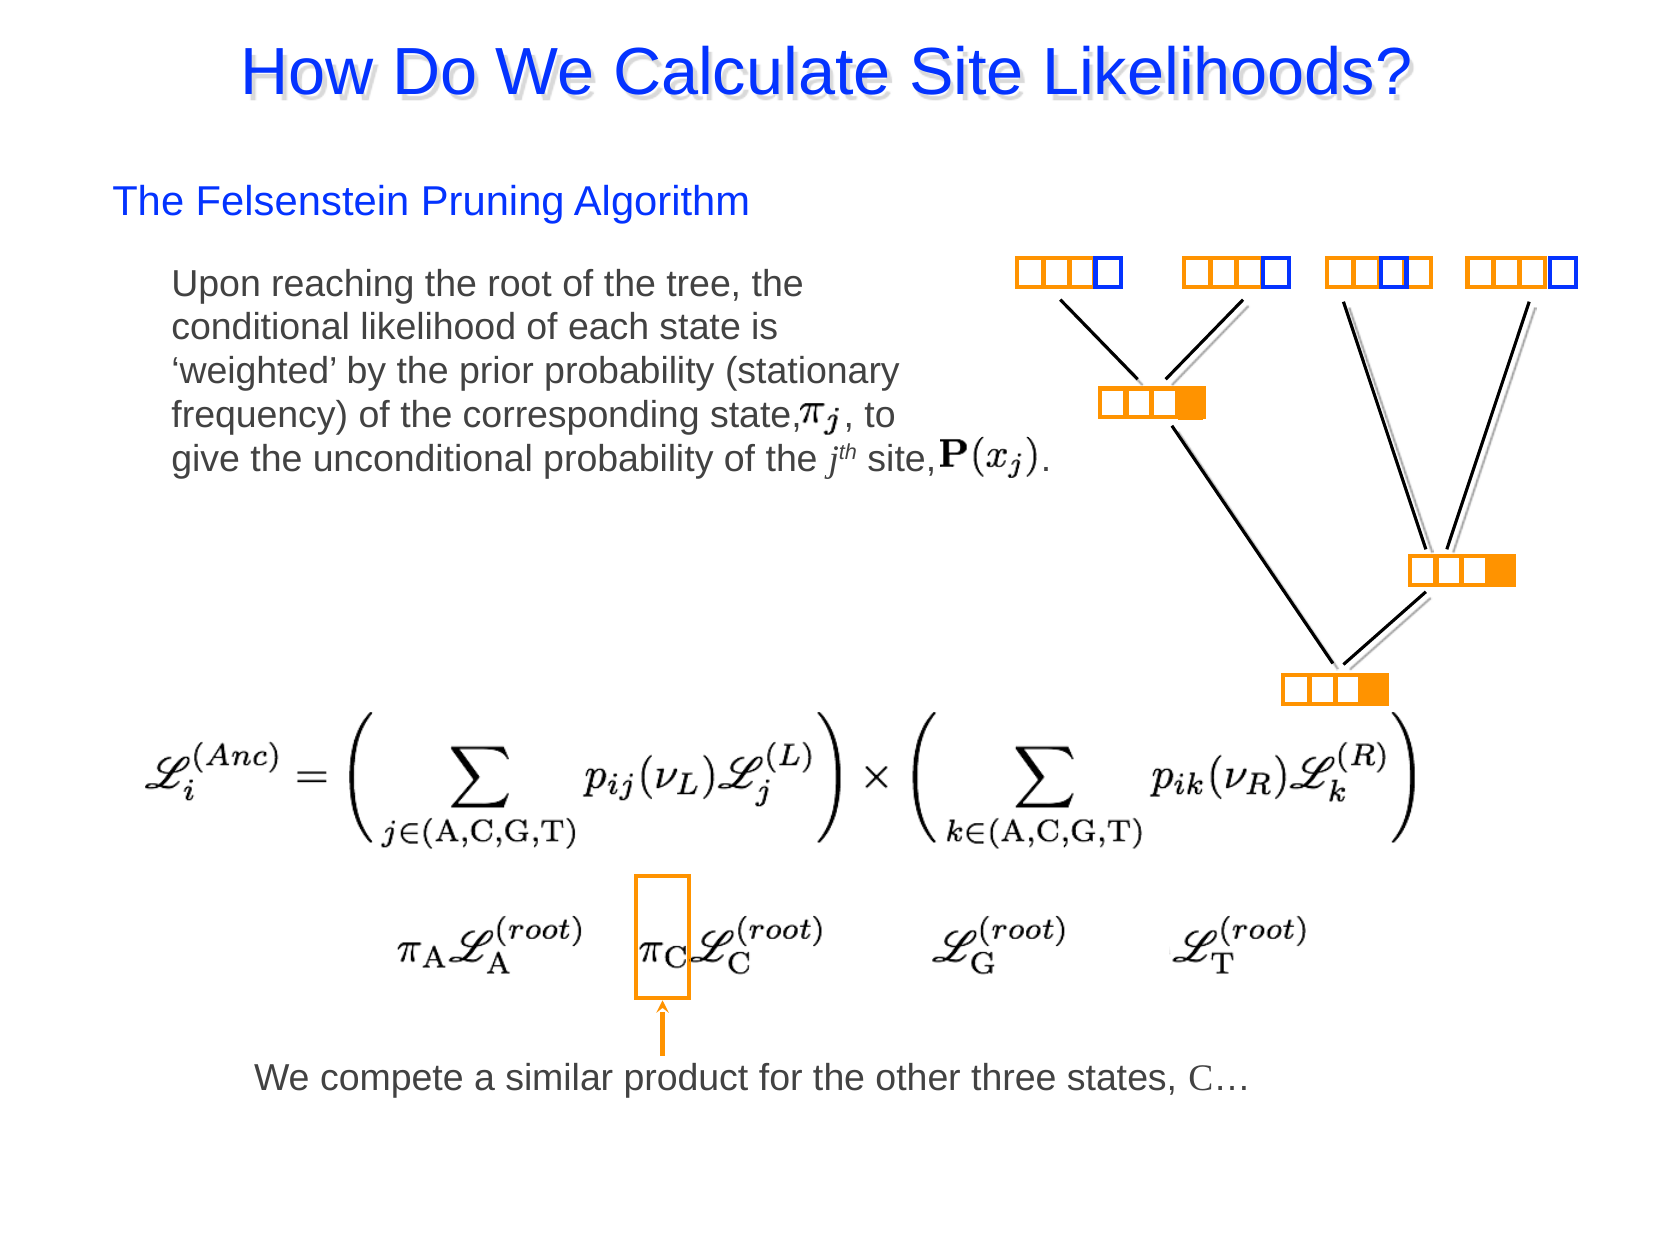

How Do We Calculate Site Likelihoods?
The Felsenstein Pruning Algorithm
Upon reaching the root of the tree, the
conditional likelihood of each state is
‘weighted’ by the prior probability (stationary
frequency) of the corresponding state, , to
give the unconditional probability of the jth site, .
We compete a similar product for the other three states, C…